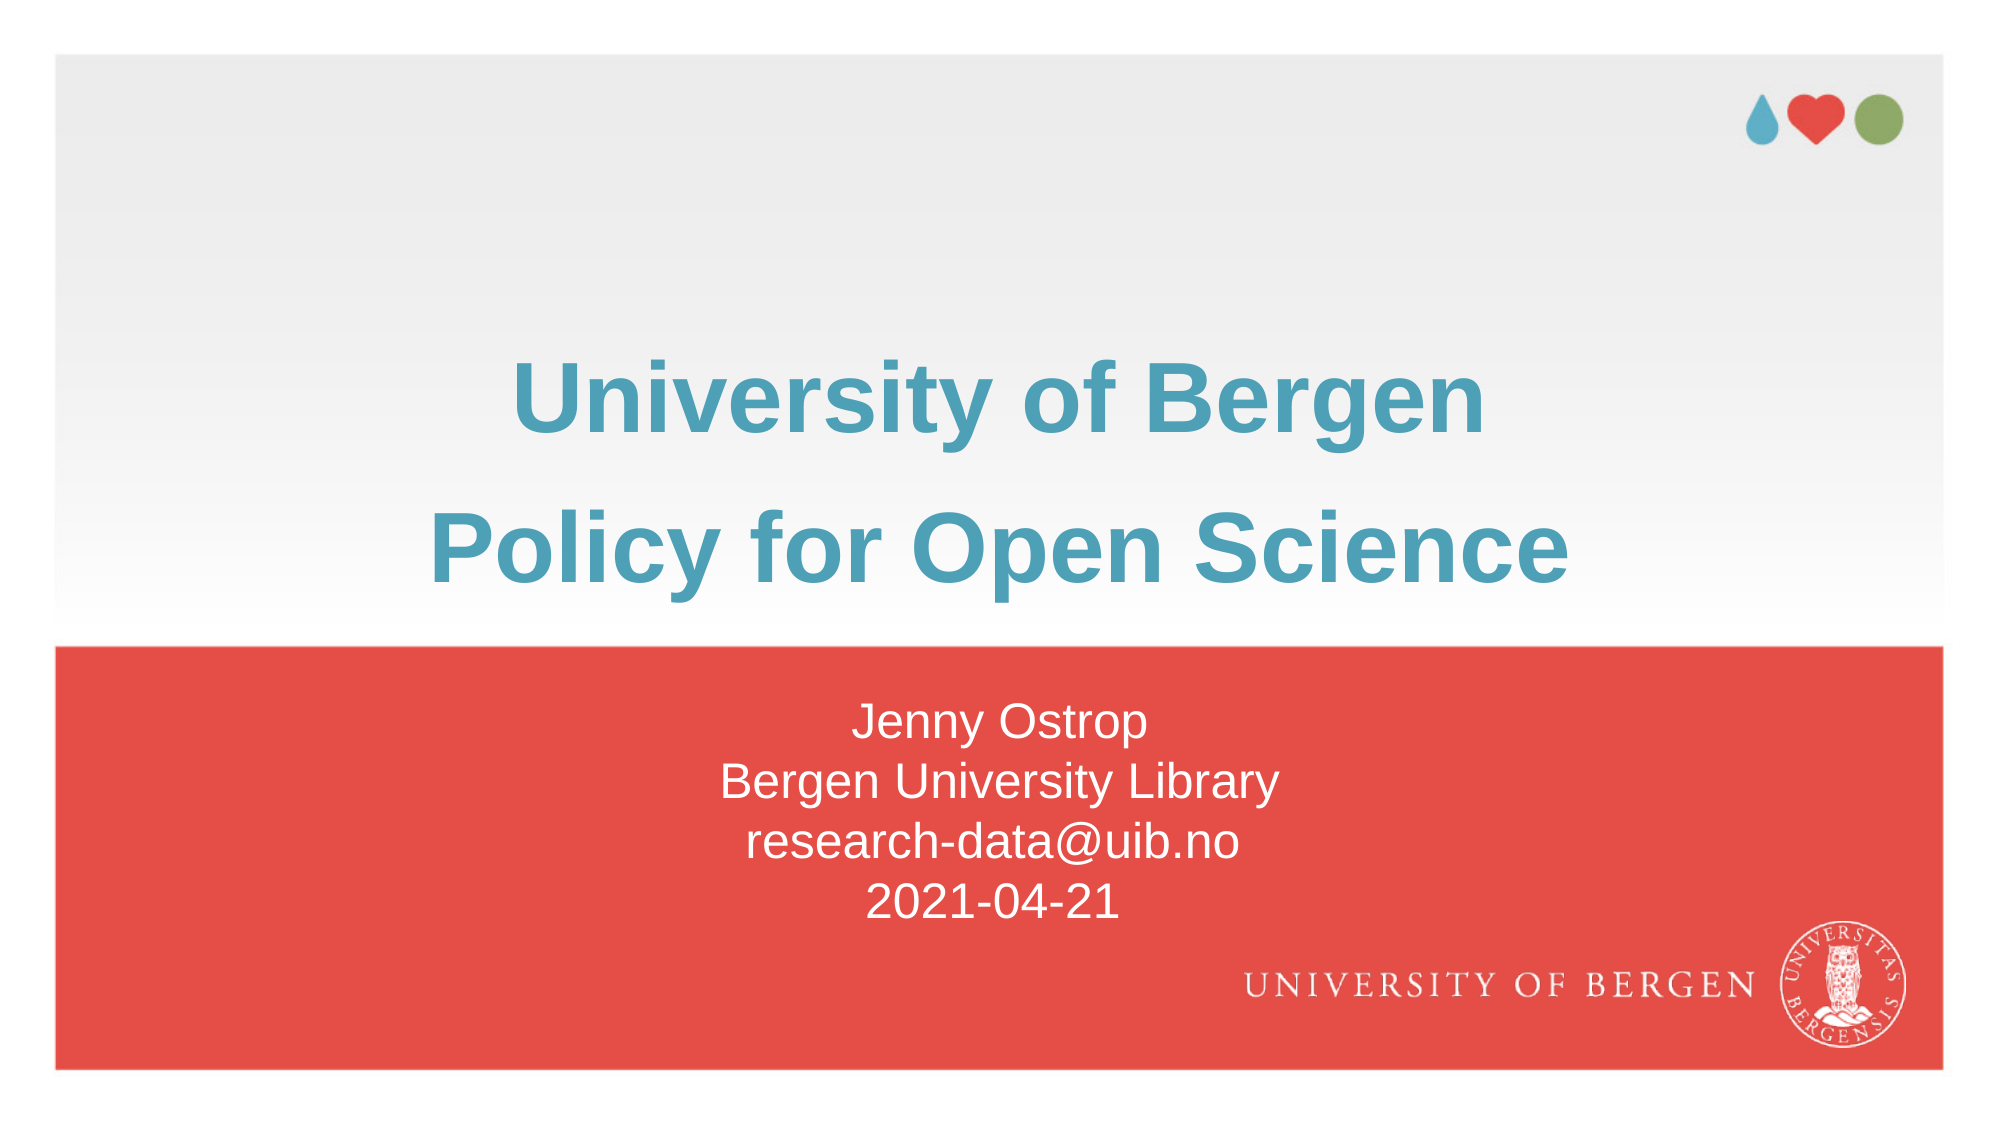

# University of Bergen Policy for Open Science
Jenny Ostrop
Bergen University Library
research-data@uib.no
2021-04-21